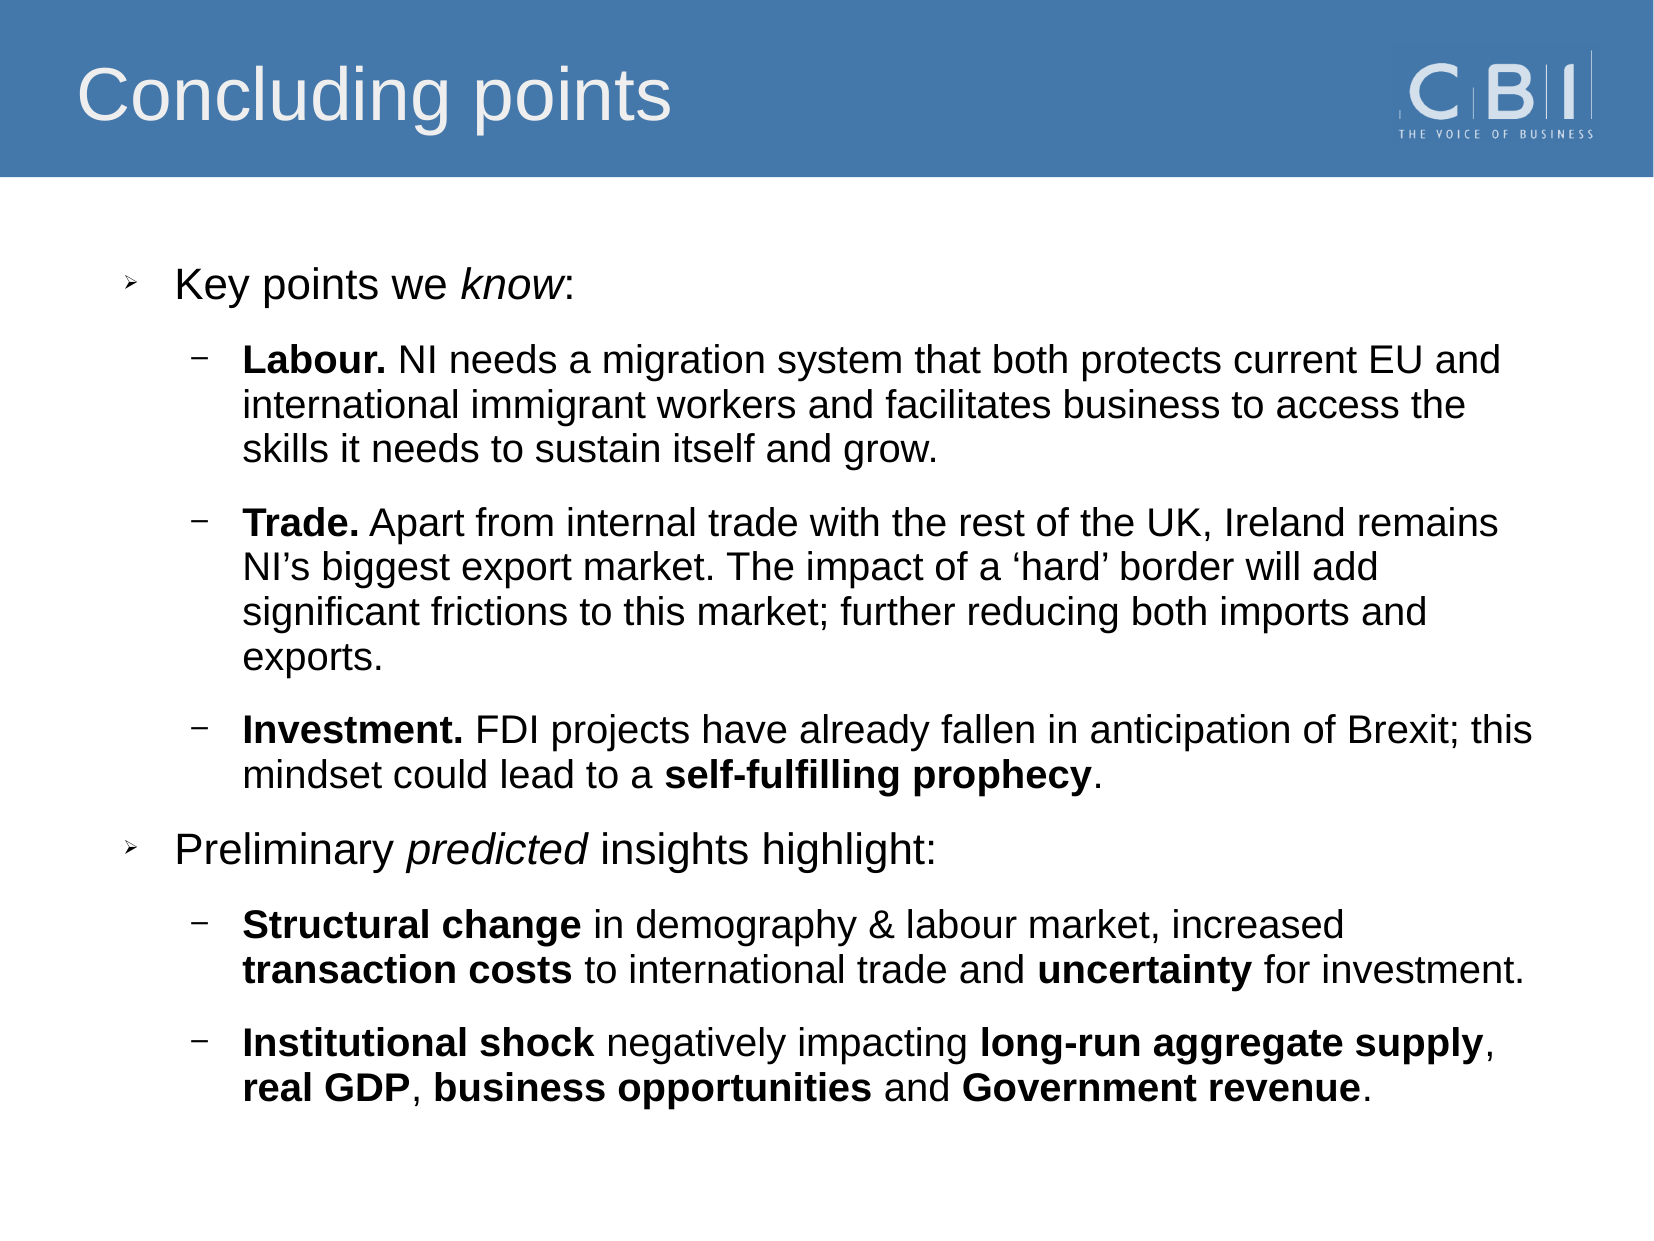

# Concluding points
Key points we know:
Labour. NI needs a migration system that both protects current EU and international immigrant workers and facilitates business to access the skills it needs to sustain itself and grow.
Trade. Apart from internal trade with the rest of the UK, Ireland remains NI’s biggest export market. The impact of a ‘hard’ border will add significant frictions to this market; further reducing both imports and exports.
Investment. FDI projects have already fallen in anticipation of Brexit; this mindset could lead to a self-fulfilling prophecy.
Preliminary predicted insights highlight:
Structural change in demography & labour market, increased transaction costs to international trade and uncertainty for investment.
Institutional shock negatively impacting long-run aggregate supply, real GDP, business opportunities and Government revenue.